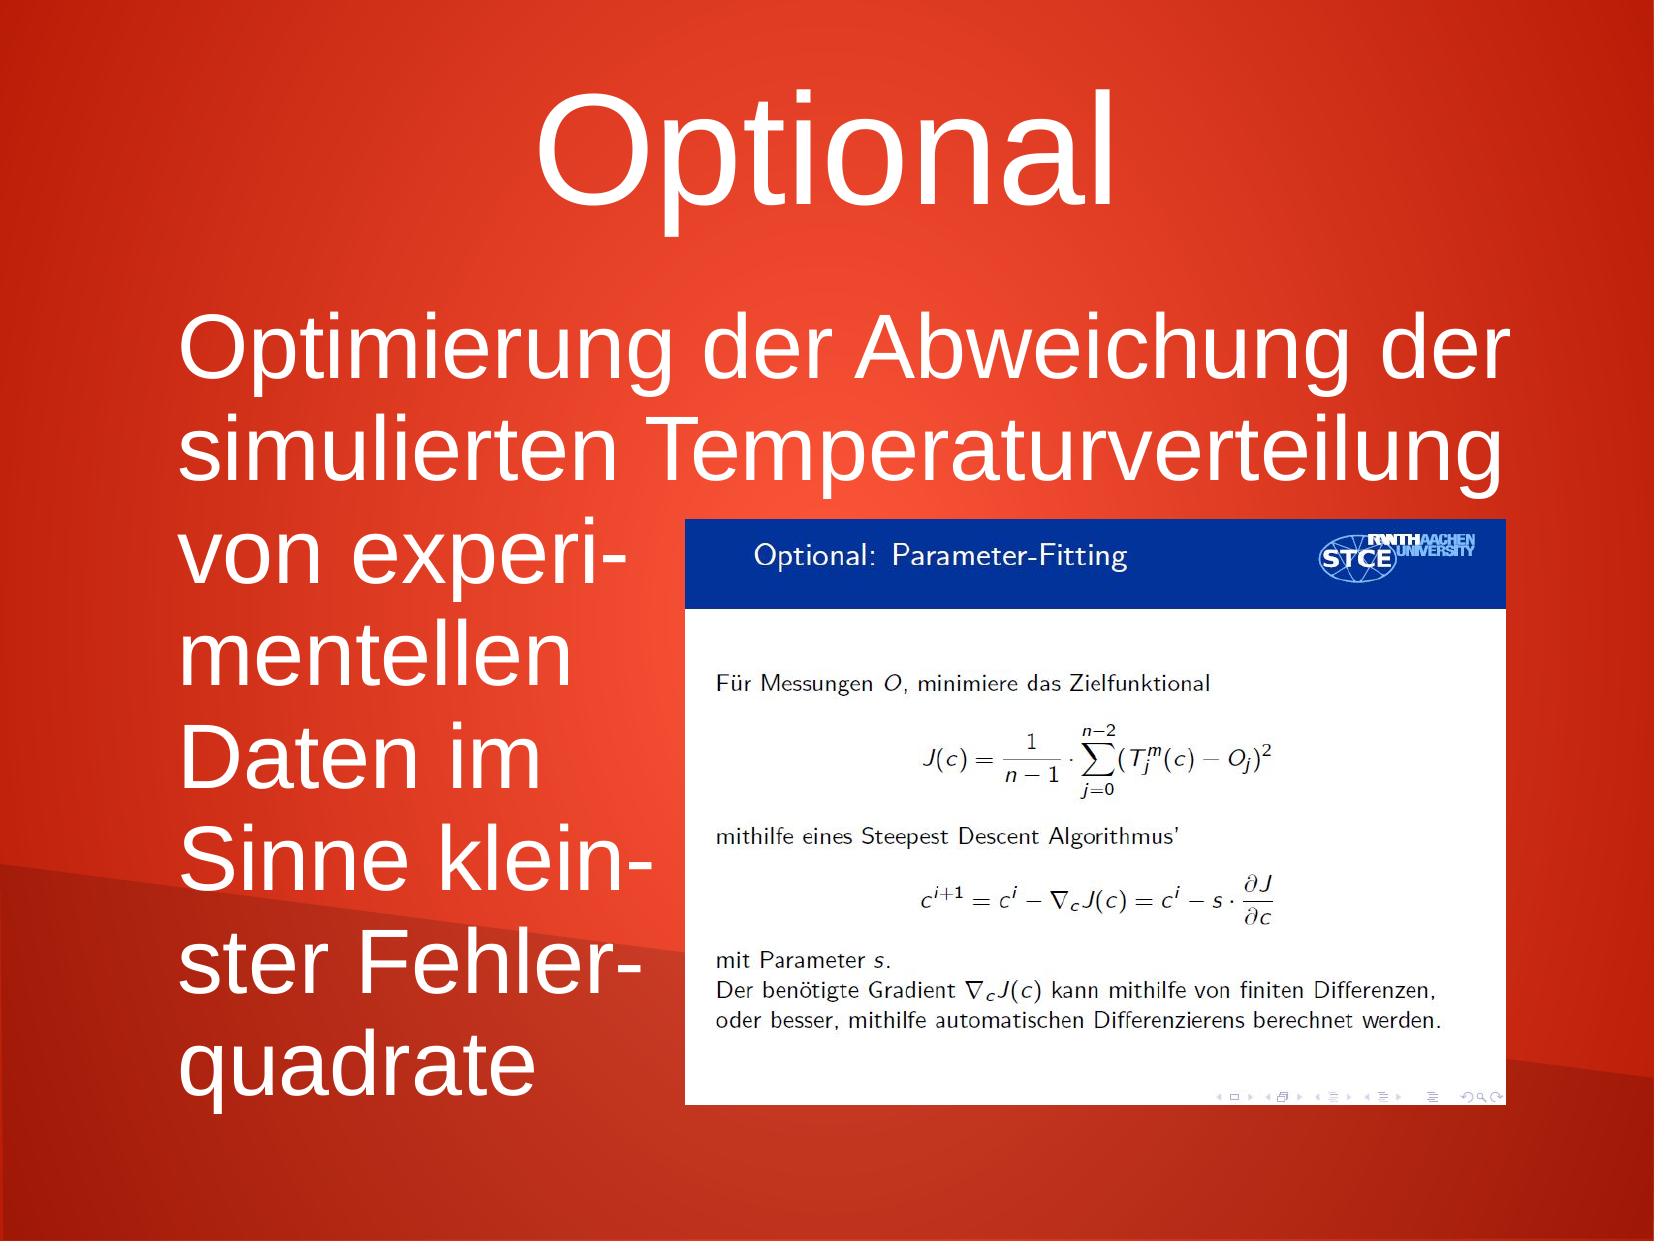

# Optional
Optimierung der Abweichung der simulierten Temperaturverteilung von experi-
mentellen
Daten im
Sinne klein-
ster Fehler-
quadrate